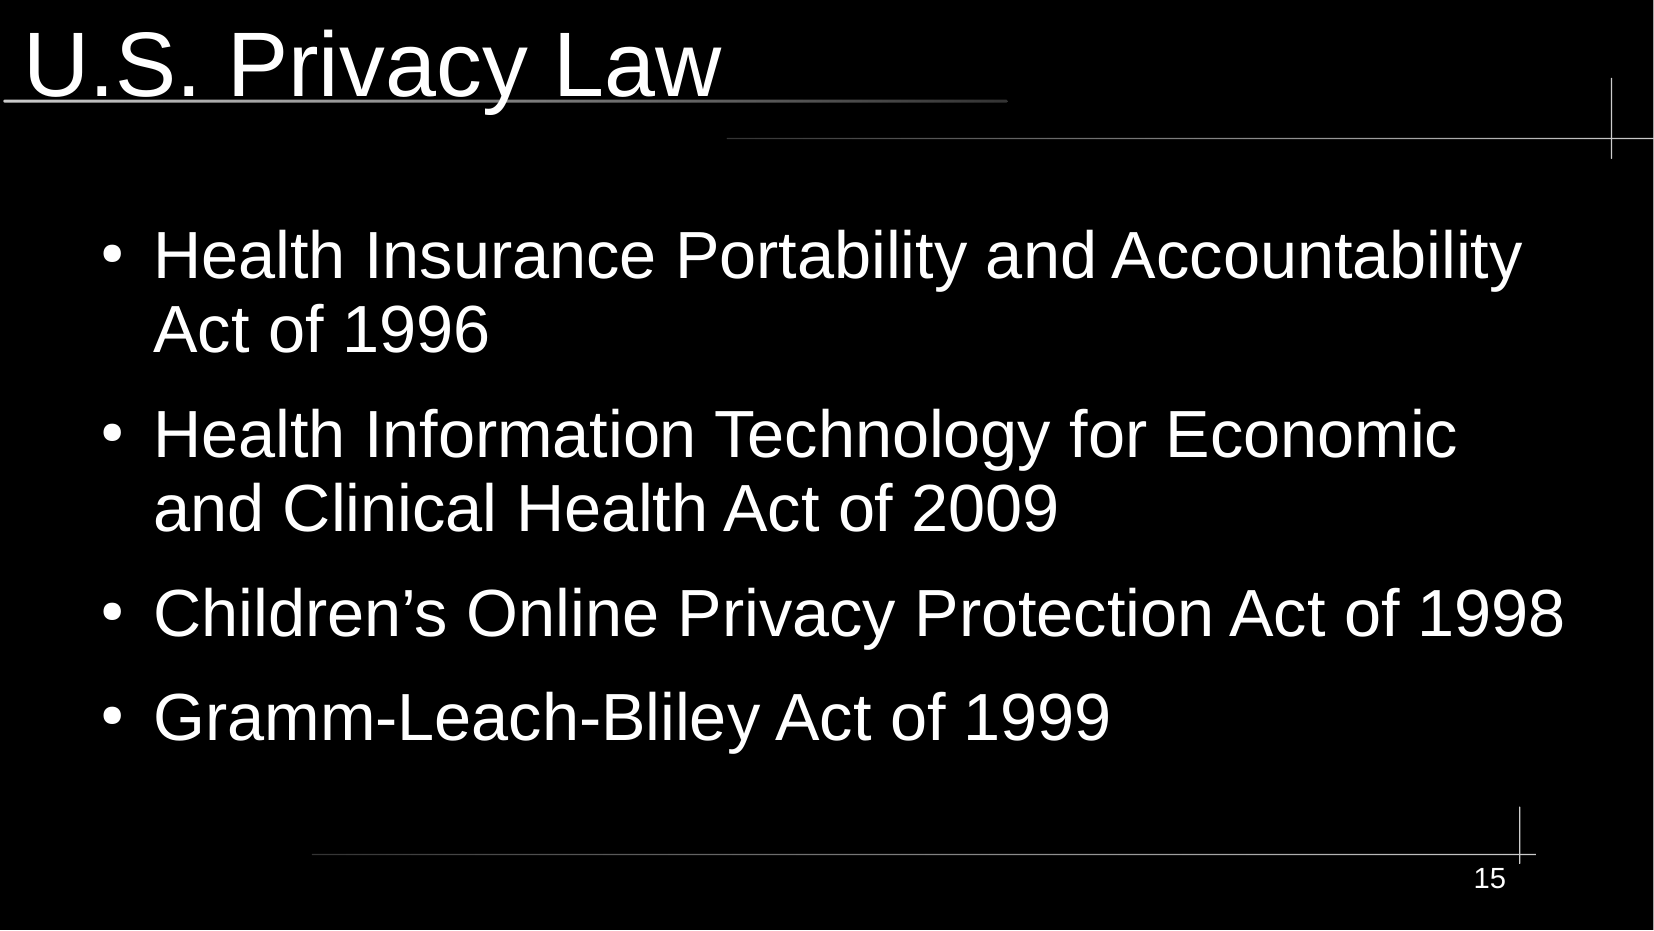

# U.S. Privacy Law
Health Insurance Portability and Accountability Act of 1996
Health Information Technology for Economic and Clinical Health Act of 2009
Children’s Online Privacy Protection Act of 1998
Gramm-Leach-Bliley Act of 1999
15